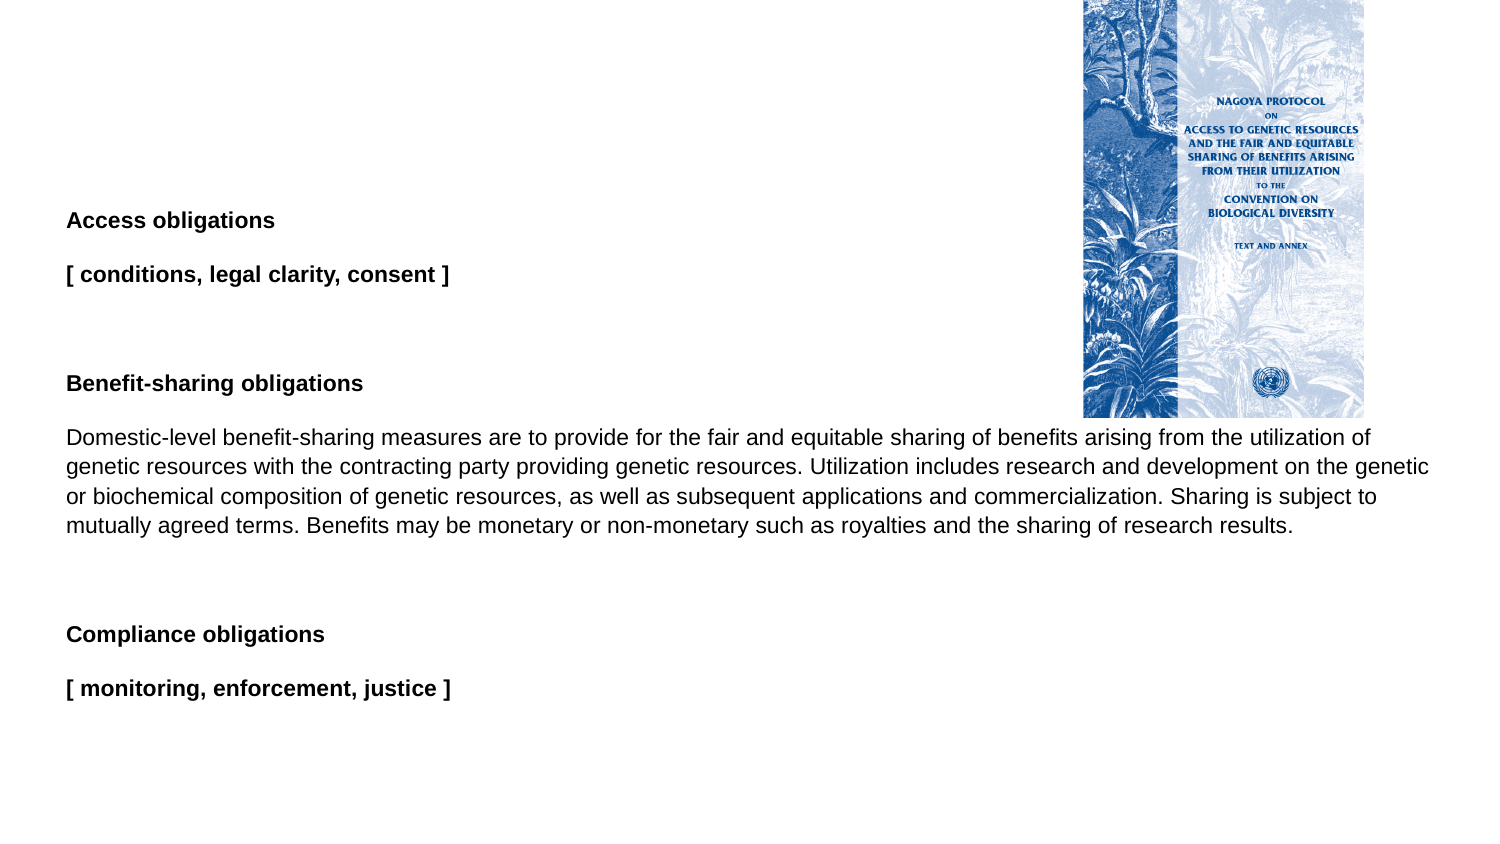

#
Access obligations
[ conditions, legal clarity, consent ]
Benefit-sharing obligations
Domestic-level benefit-sharing measures are to provide for the fair and equitable sharing of benefits arising from the utilization of genetic resources with the contracting party providing genetic resources. Utilization includes research and development on the genetic or biochemical composition of genetic resources, as well as subsequent applications and commercialization. Sharing is subject to mutually agreed terms. Benefits may be monetary or non-monetary such as royalties and the sharing of research results.
Compliance obligations
[ monitoring, enforcement, justice ]